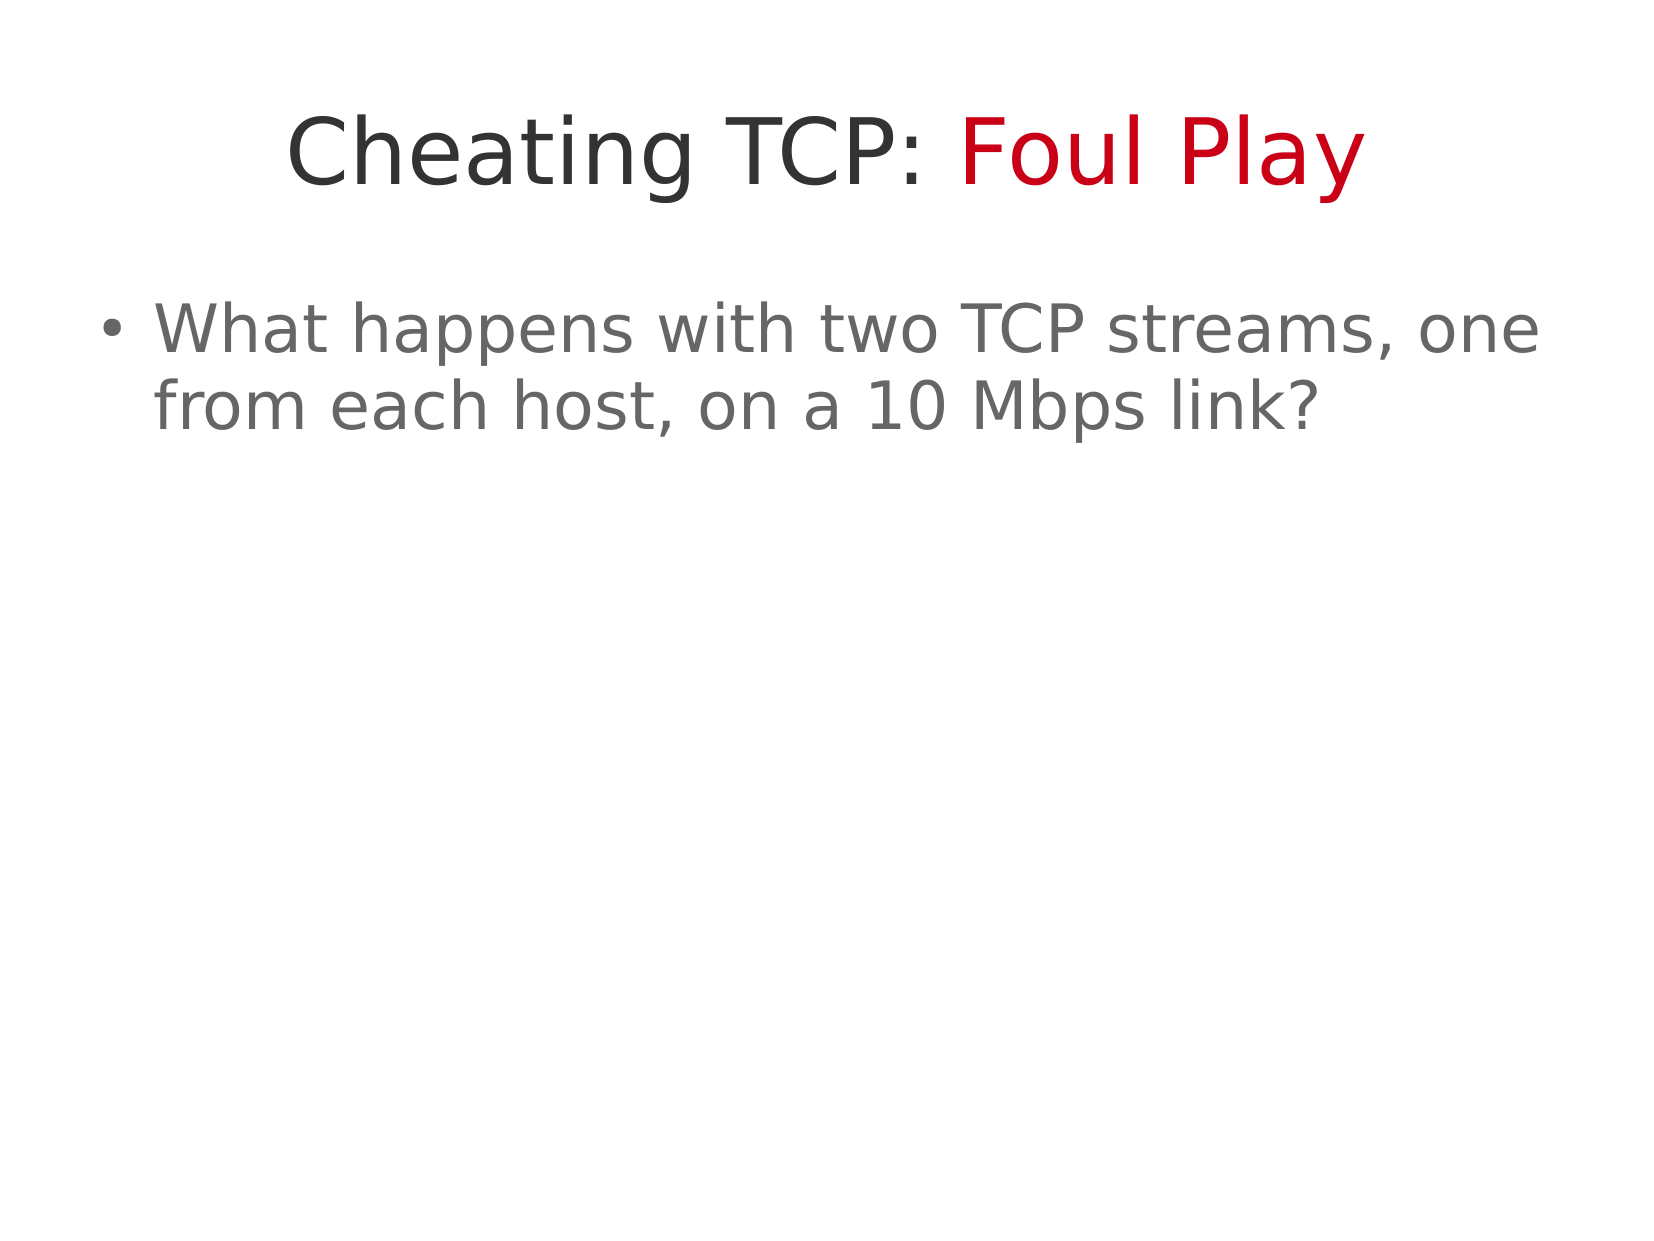

# Cheating TCP: Foul Play
What happens with two TCP streams, one from each host, on a 10 Mbps link?